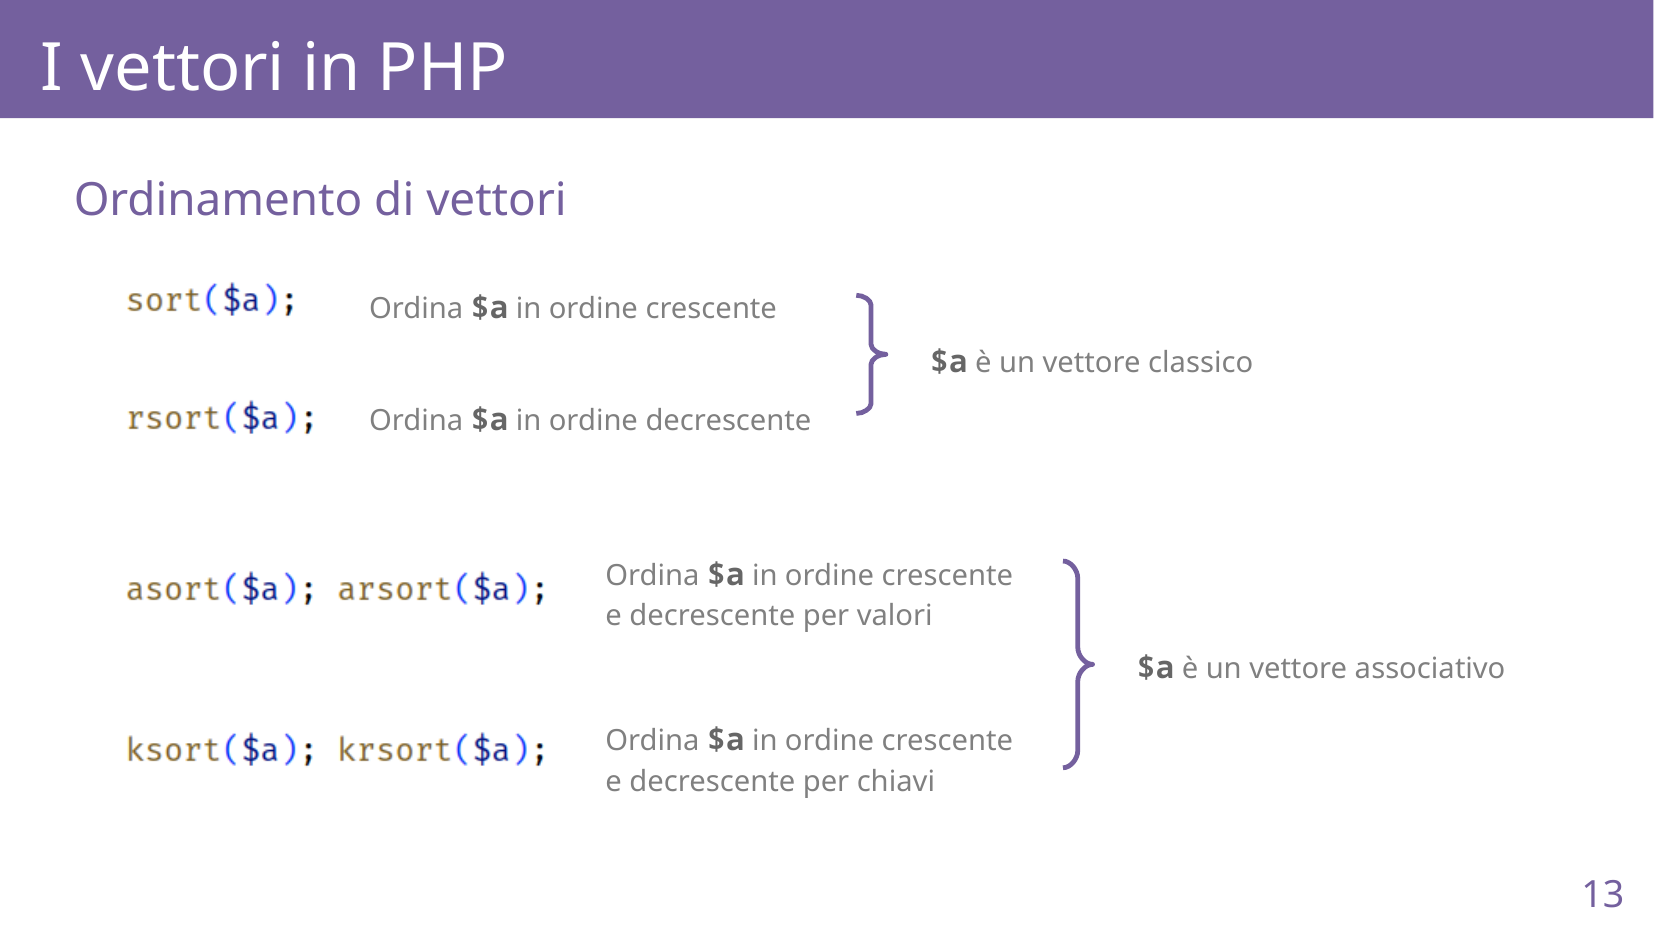

I vettori in PHP
Ordinamento di vettori
Ordina $a in ordine crescente
$a è un vettore classico
Ordina $a in ordine decrescente
Ordina $a in ordine crescente e decrescente per valori
$a è un vettore associativo
Ordina $a in ordine crescente e decrescente per chiavi